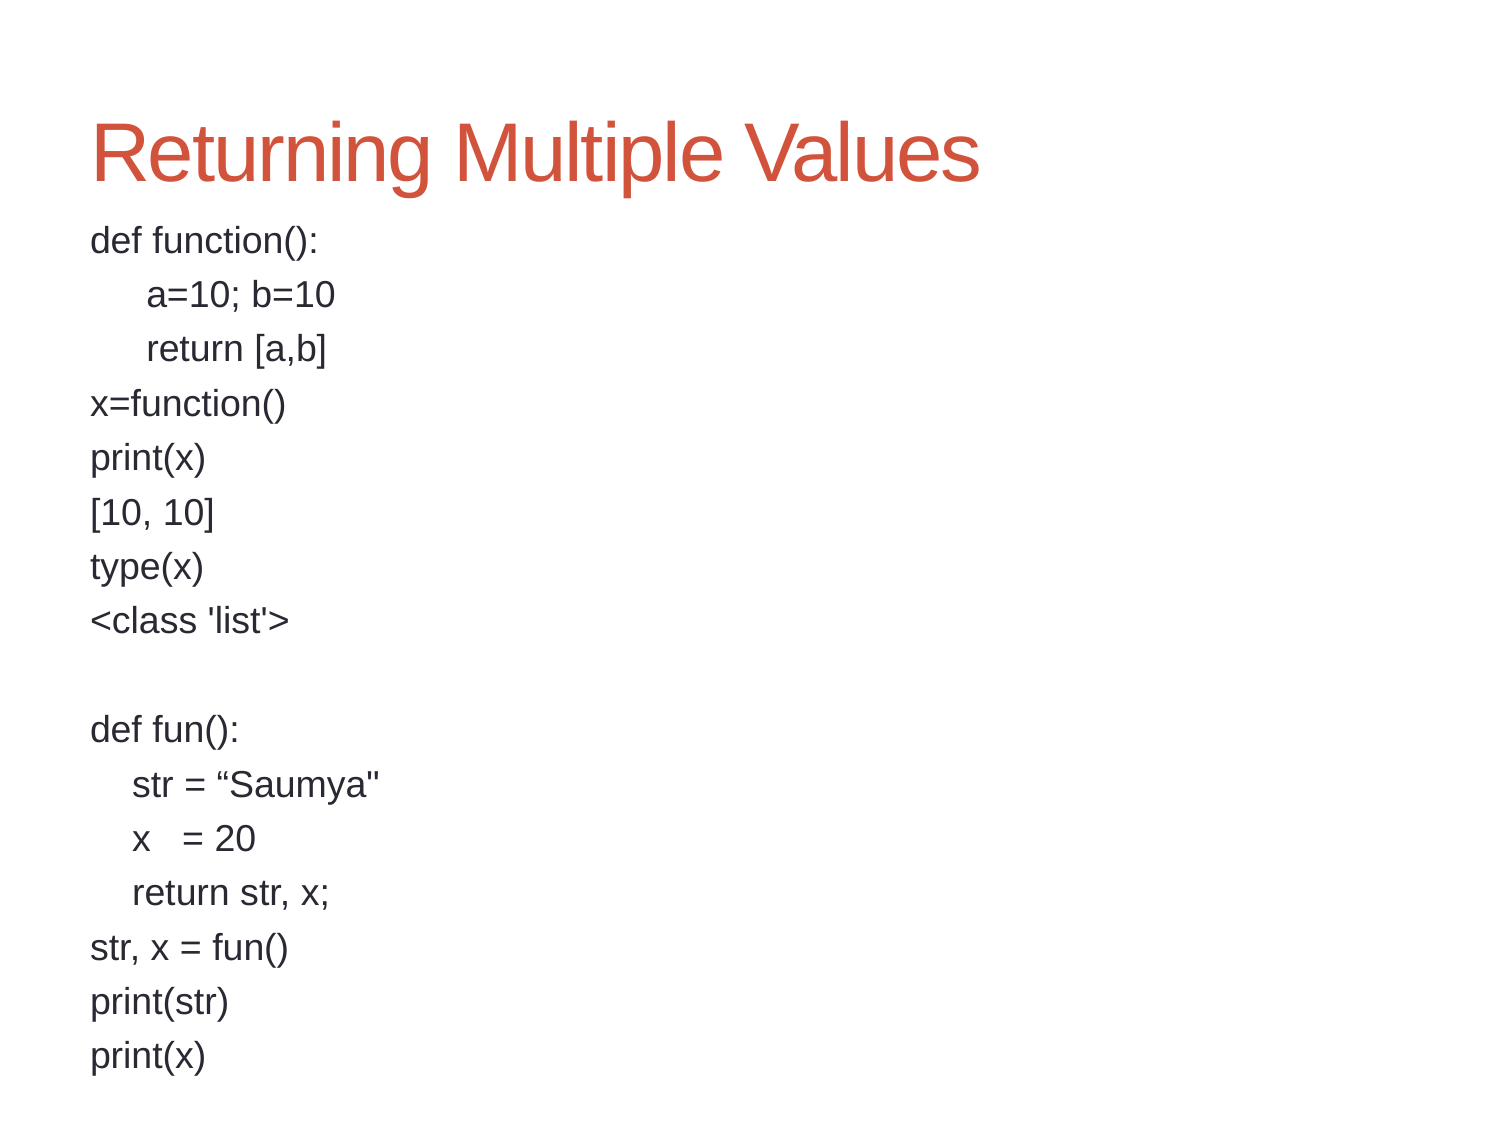

# Returning Multiple Values
def function():
	a=10; b=10
	return [a,b]
x=function()
print(x)
[10, 10]
type(x)
<class 'list'>
def fun():
    str = “Saumya"
    x   = 20
    return str, x;
str, x = fun()
print(str)
print(x)